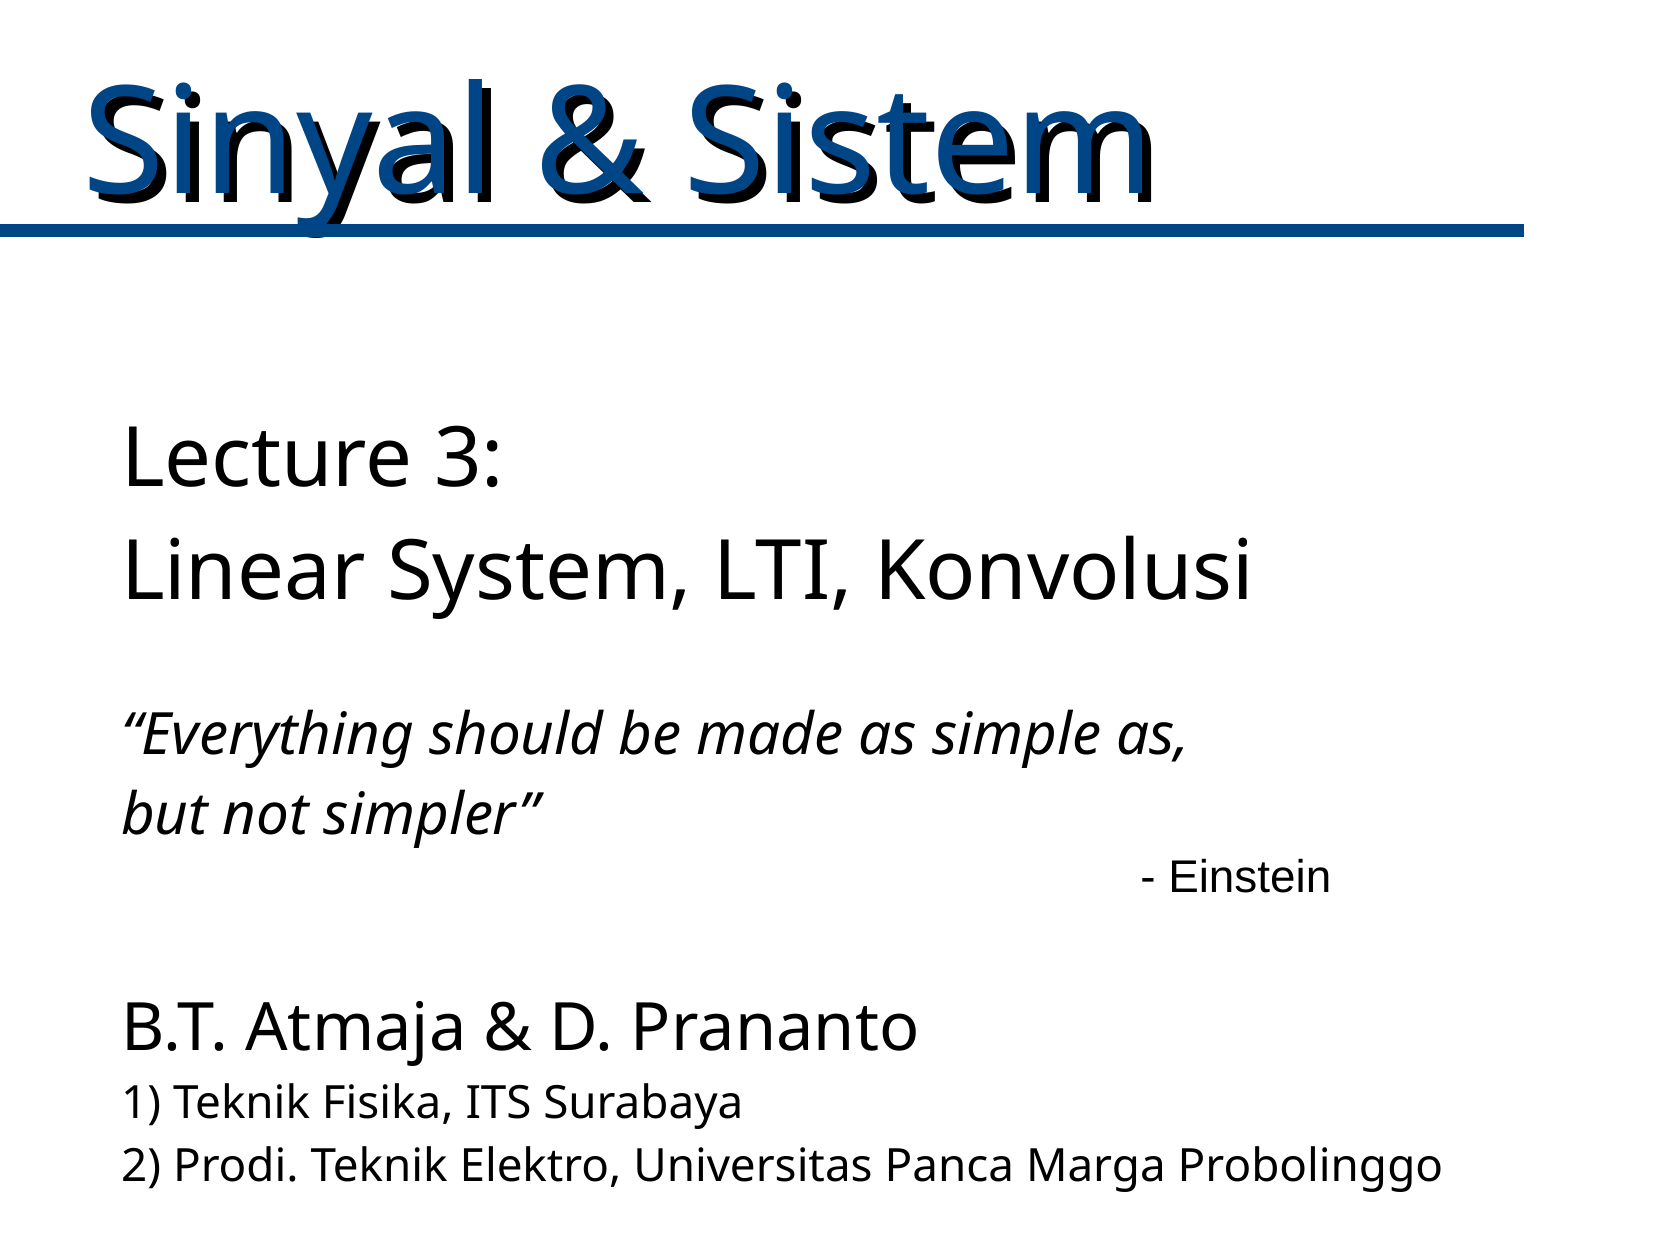

# Sinyal & Sistem
Lecture 3:
Linear System, LTI, Konvolusi
“Everything should be made as simple as,
but not simpler”
- Einstein
B.T. Atmaja & D. Prananto
1) Teknik Fisika, ITS Surabaya
2) Prodi. Teknik Elektro, Universitas Panca Marga Probolinggo